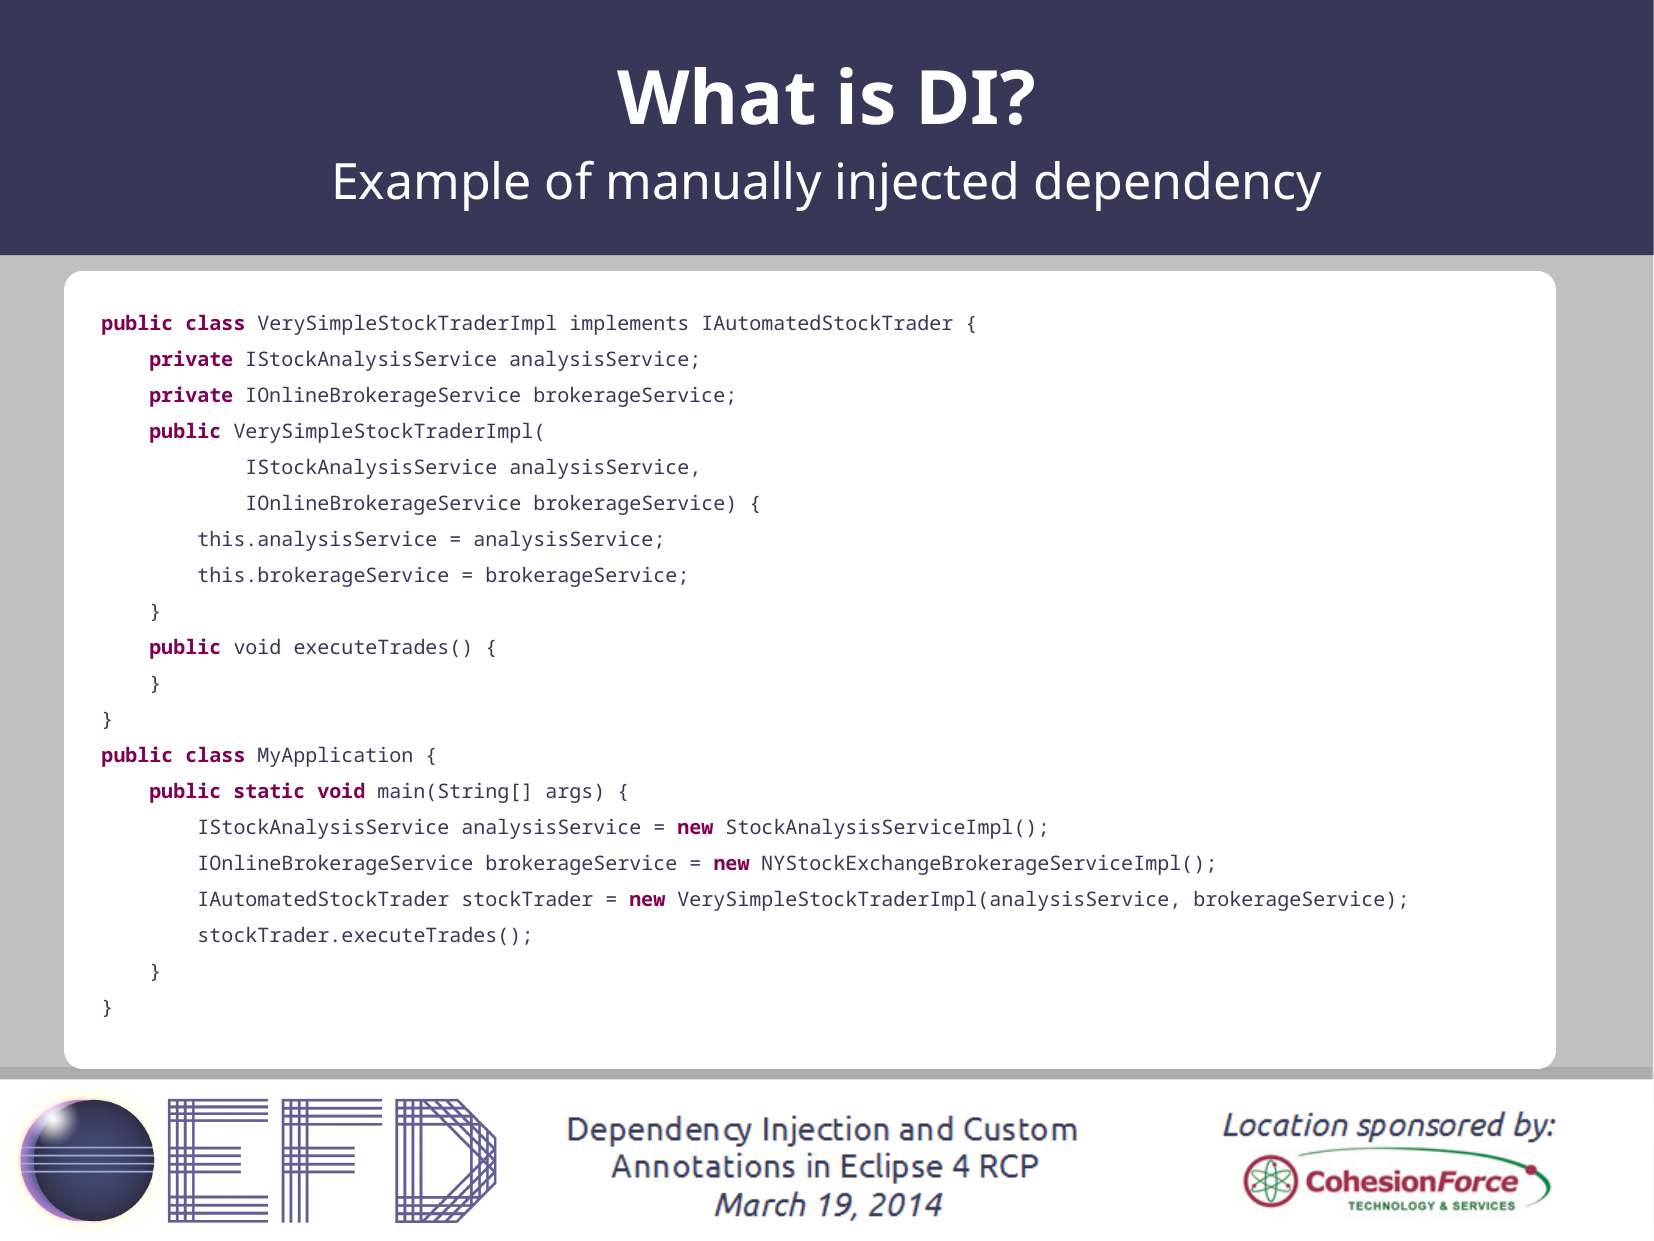

# What is DI? Example of manually injected dependency
public class VerySimpleStockTraderImpl implements IAutomatedStockTrader {
 private IStockAnalysisService analysisService;
 private IOnlineBrokerageService brokerageService;
 public VerySimpleStockTraderImpl(
 IStockAnalysisService analysisService,
 IOnlineBrokerageService brokerageService) {
 this.analysisService = analysisService;
 this.brokerageService = brokerageService;
 }
 public void executeTrades() {
 }
}
public class MyApplication {
 public static void main(String[] args) {
 IStockAnalysisService analysisService = new StockAnalysisServiceImpl();
 IOnlineBrokerageService brokerageService = new NYStockExchangeBrokerageServiceImpl();
 IAutomatedStockTrader stockTrader = new VerySimpleStockTraderImpl(analysisService, brokerageService);
 stockTrader.executeTrades();
 }
}